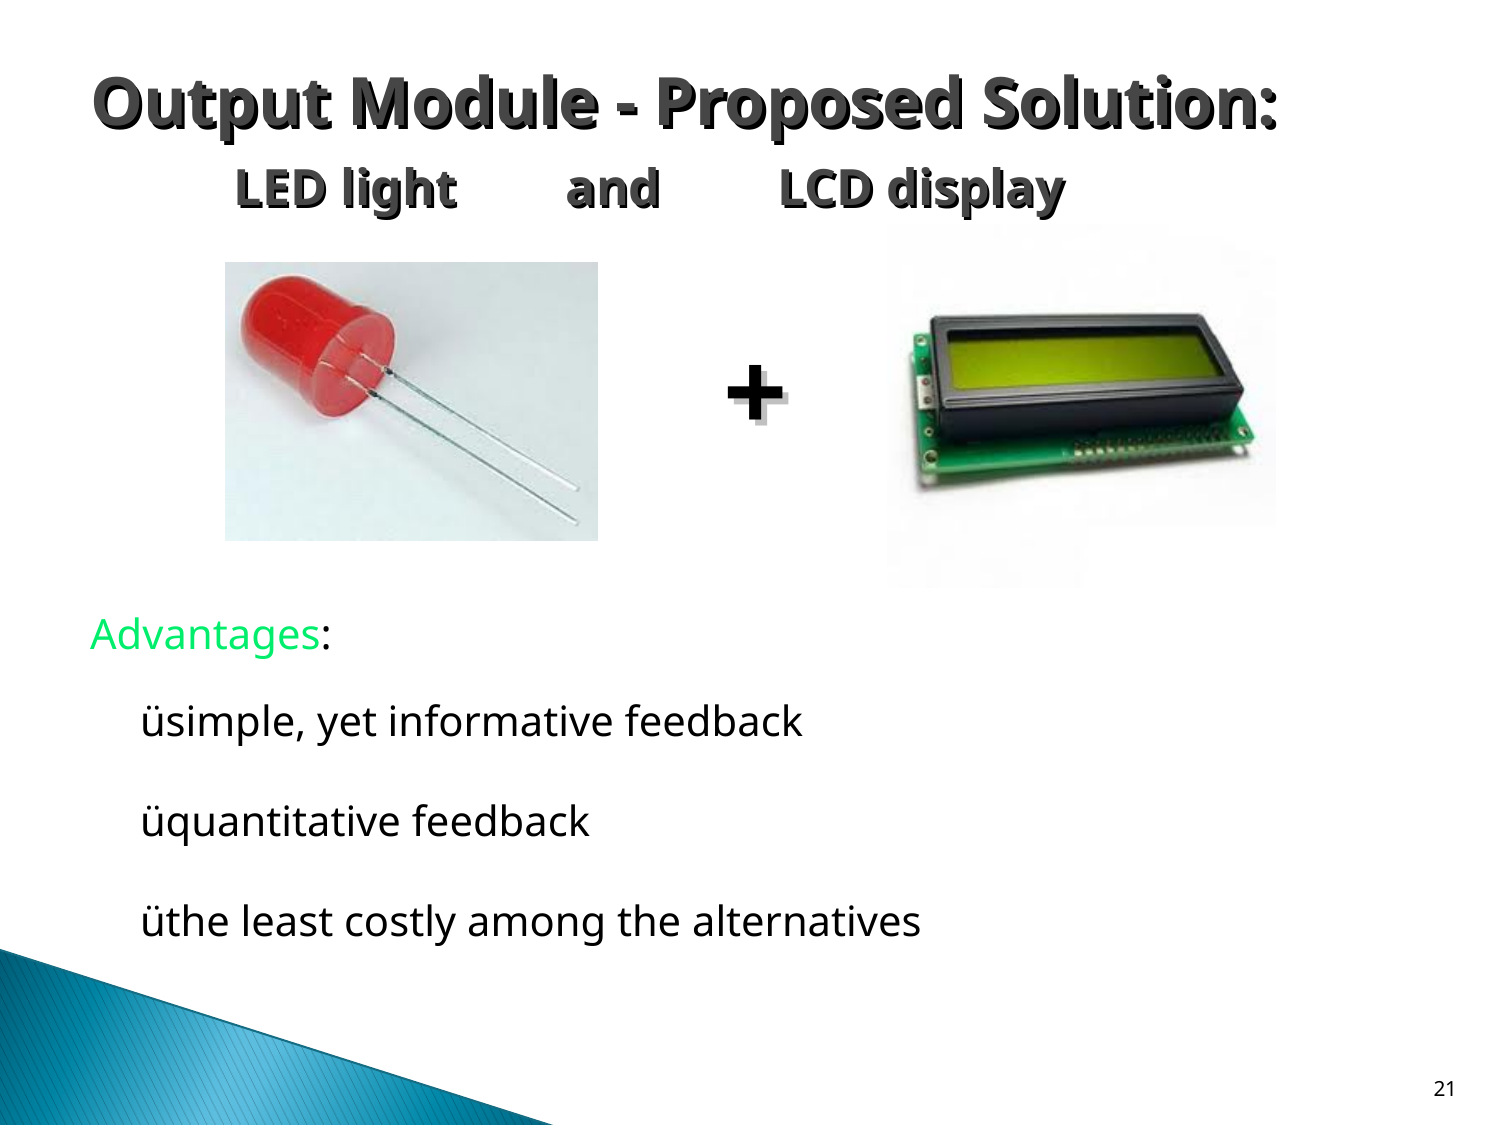

# Output Module - Proposed Solution: LED light 	 and LCD display
+
Advantages:
simple, yet informative feedback
quantitative feedback
the least costly among the alternatives